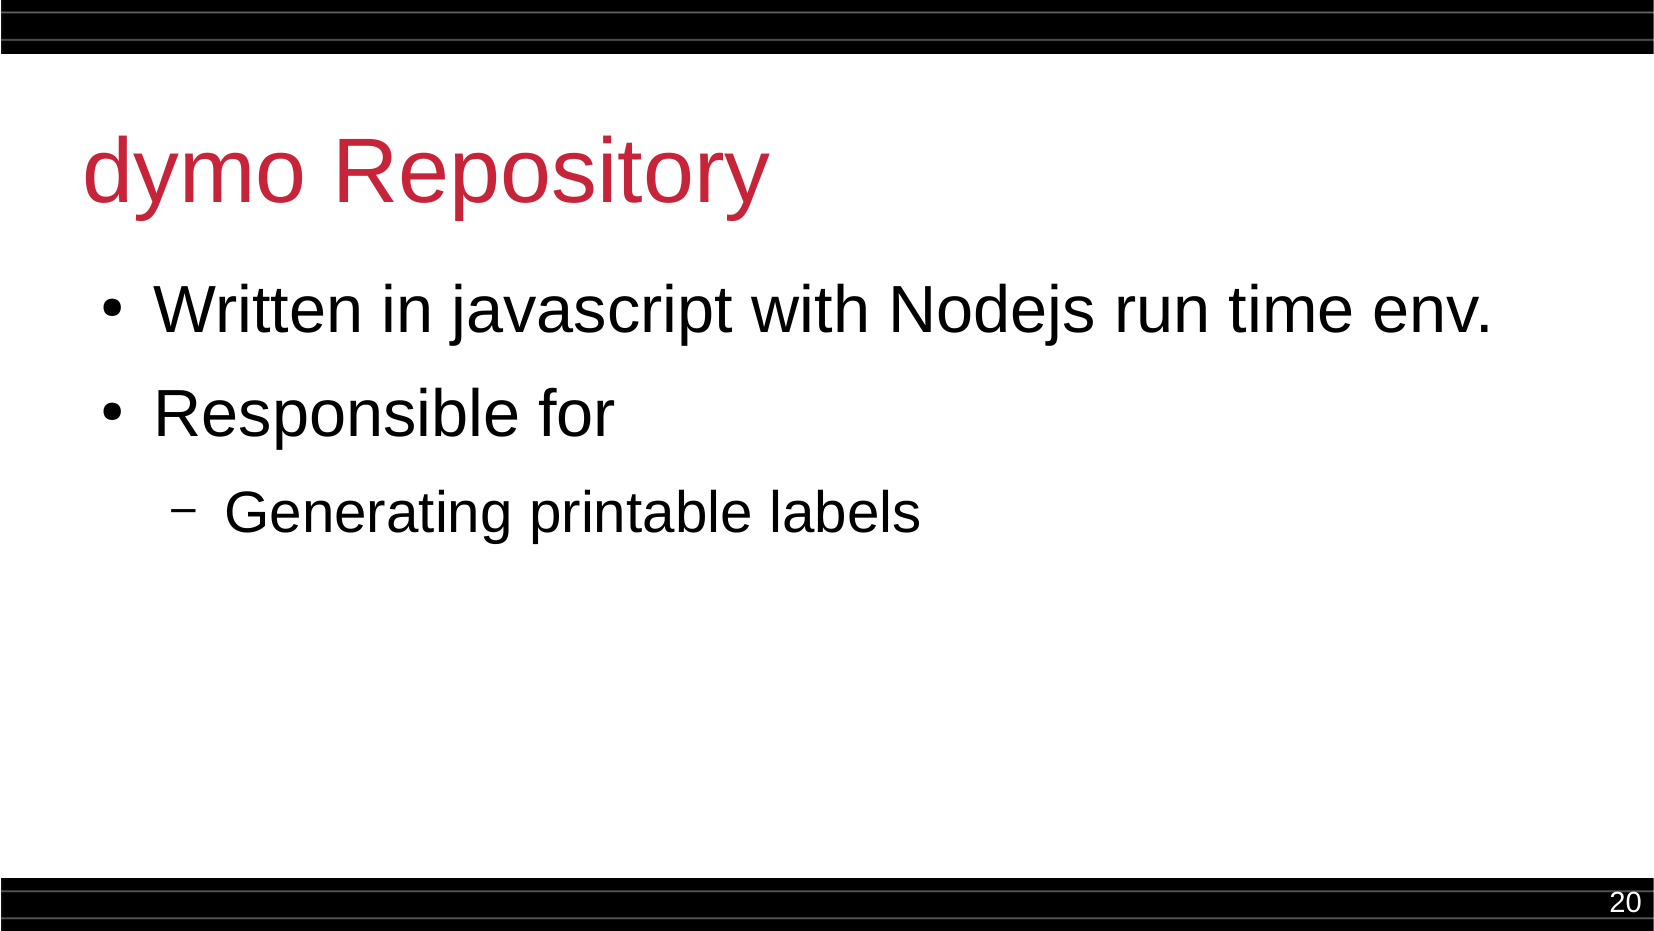

# dymo Repository
Written in javascript with Nodejs run time env.
Responsible for
Generating printable labels